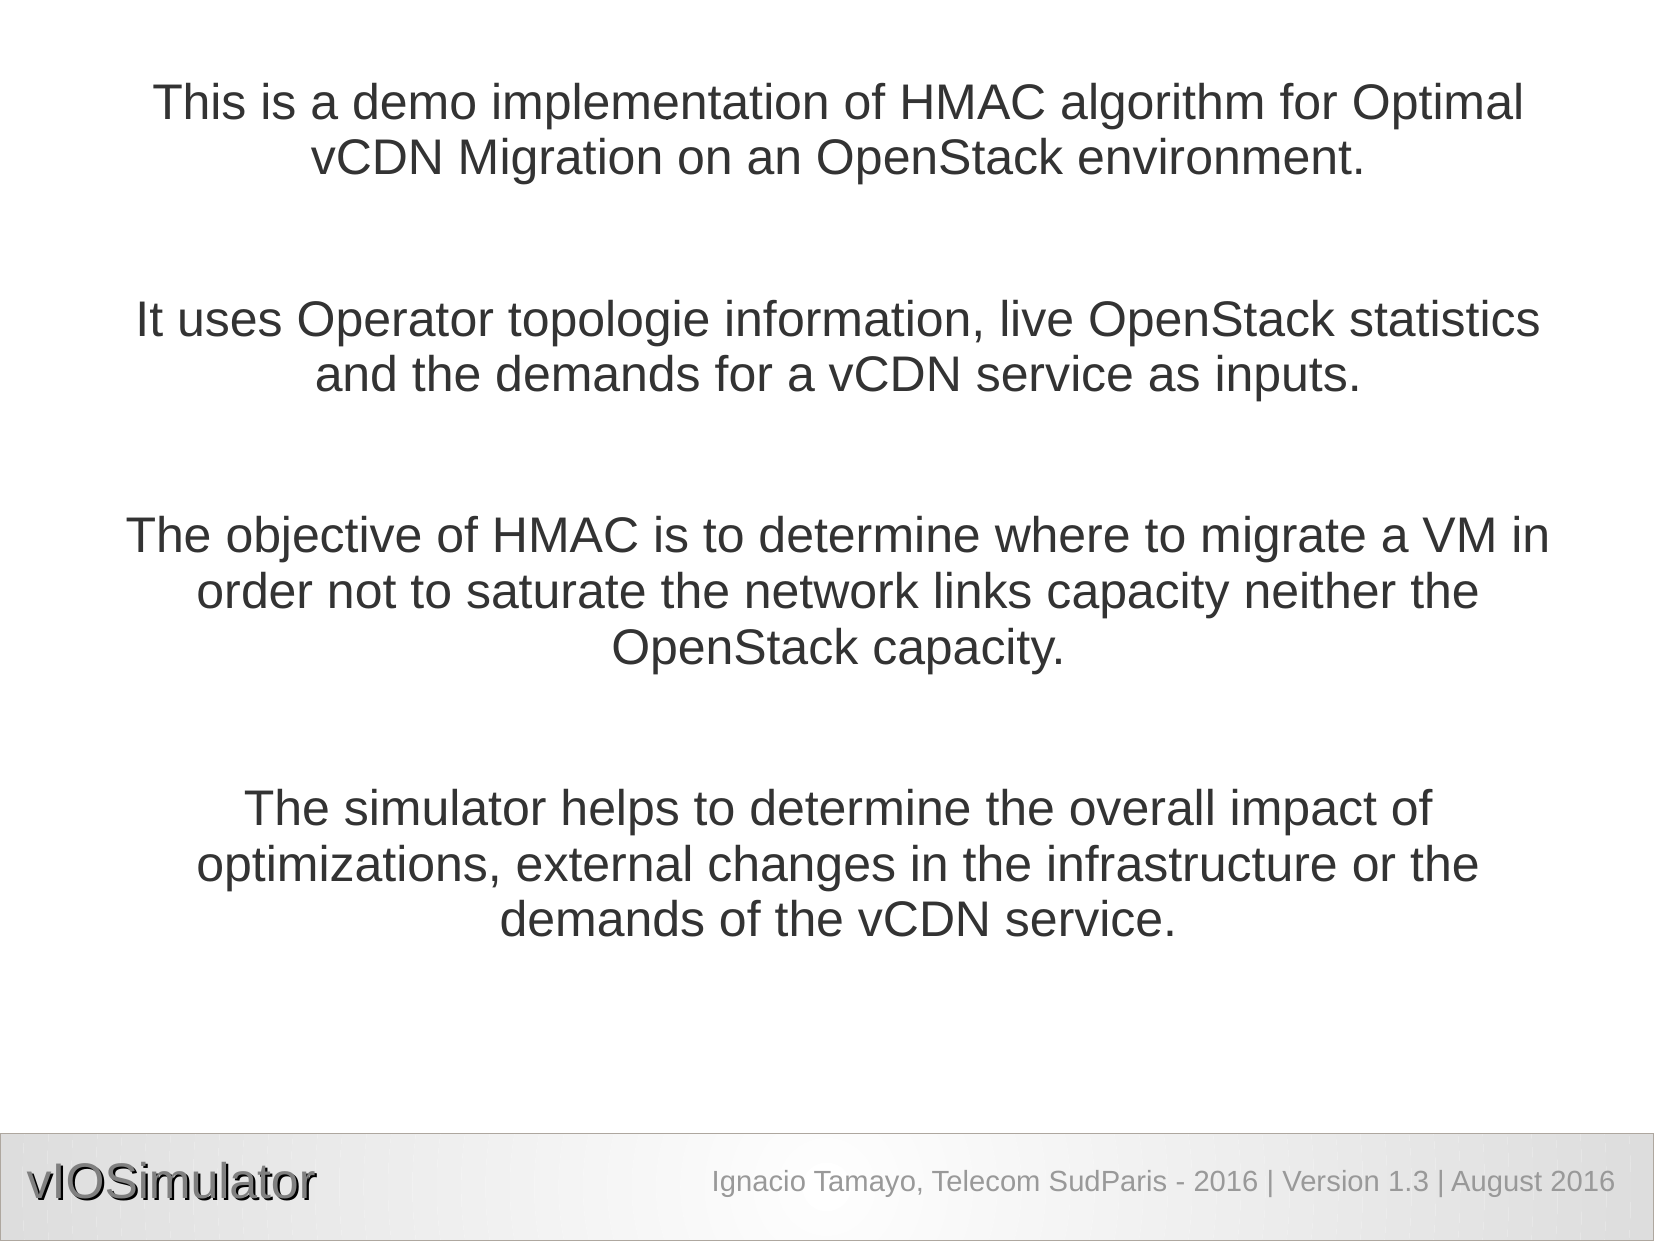

This is a demo implementation of HMAC algorithm for Optimal vCDN Migration on an OpenStack environment.
It uses Operator topologie information, live OpenStack statistics and the demands for a vCDN service as inputs.
The objective of HMAC is to determine where to migrate a VM in order not to saturate the network links capacity neither the OpenStack capacity.
The simulator helps to determine the overall impact of optimizations, external changes in the infrastructure or the demands of the vCDN service.
.
vIOSimulator
Ignacio Tamayo, Telecom SudParis - 2016 | Version 1.3 | August 2016